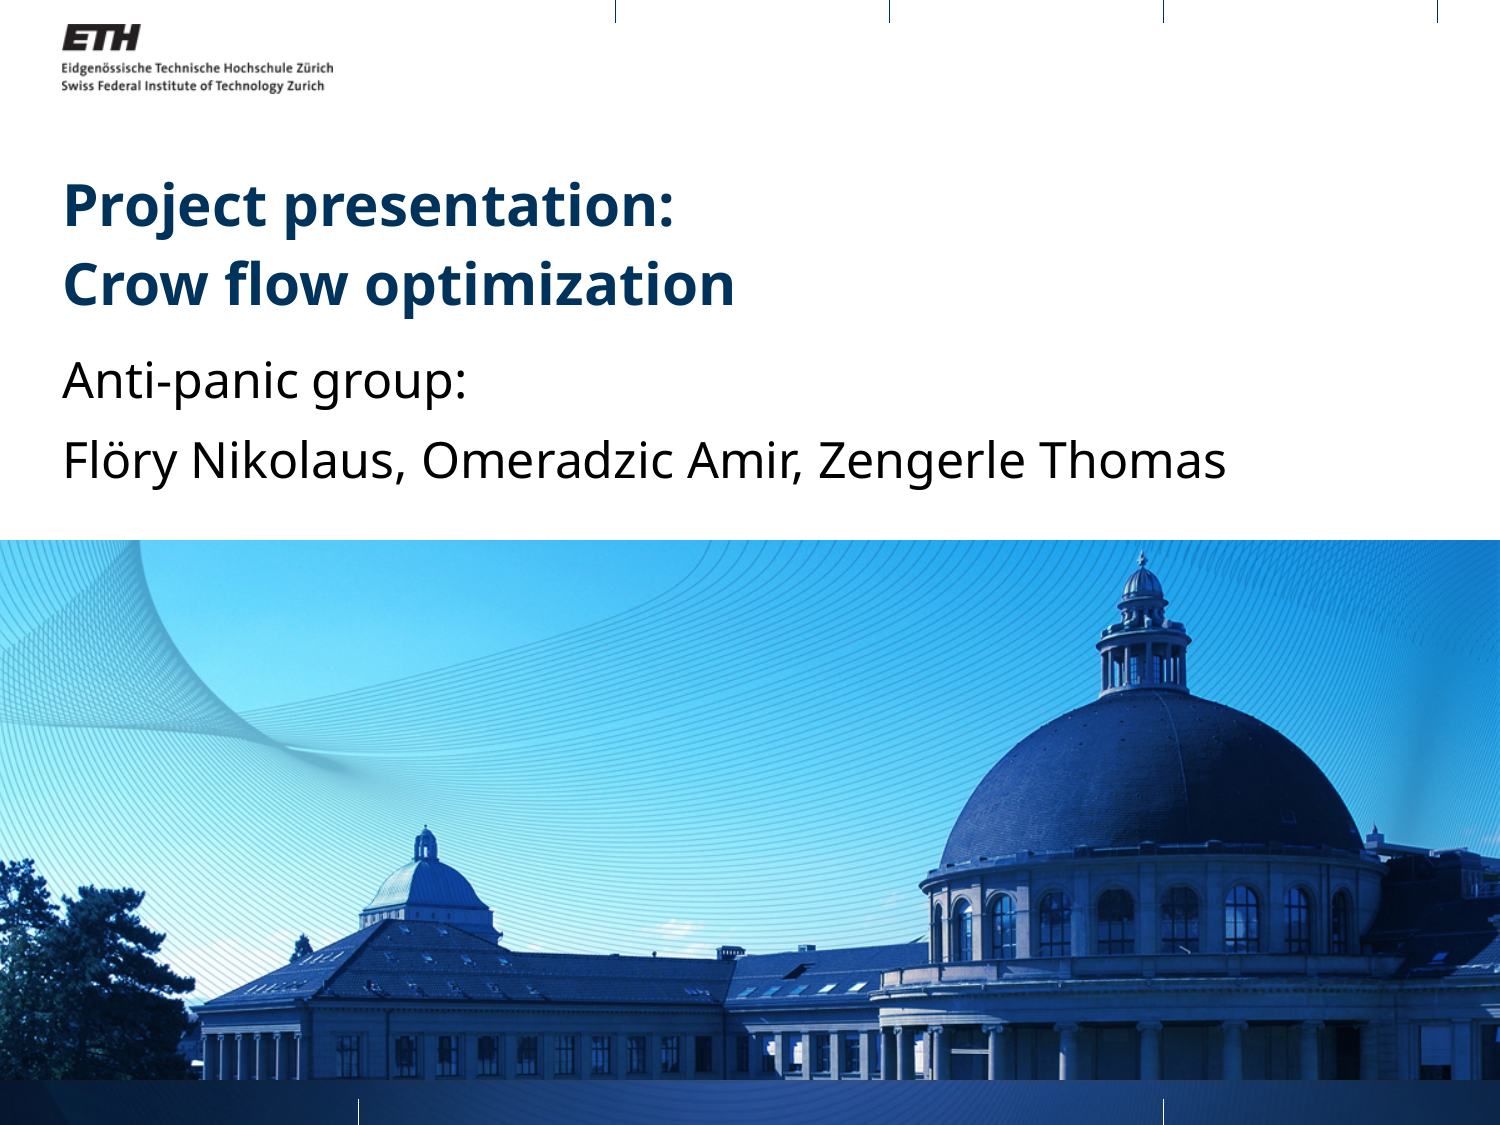

# Project presentation: Crow flow optimization
Anti-panic group:
Flöry Nikolaus, Omeradzic Amir, Zengerle Thomas